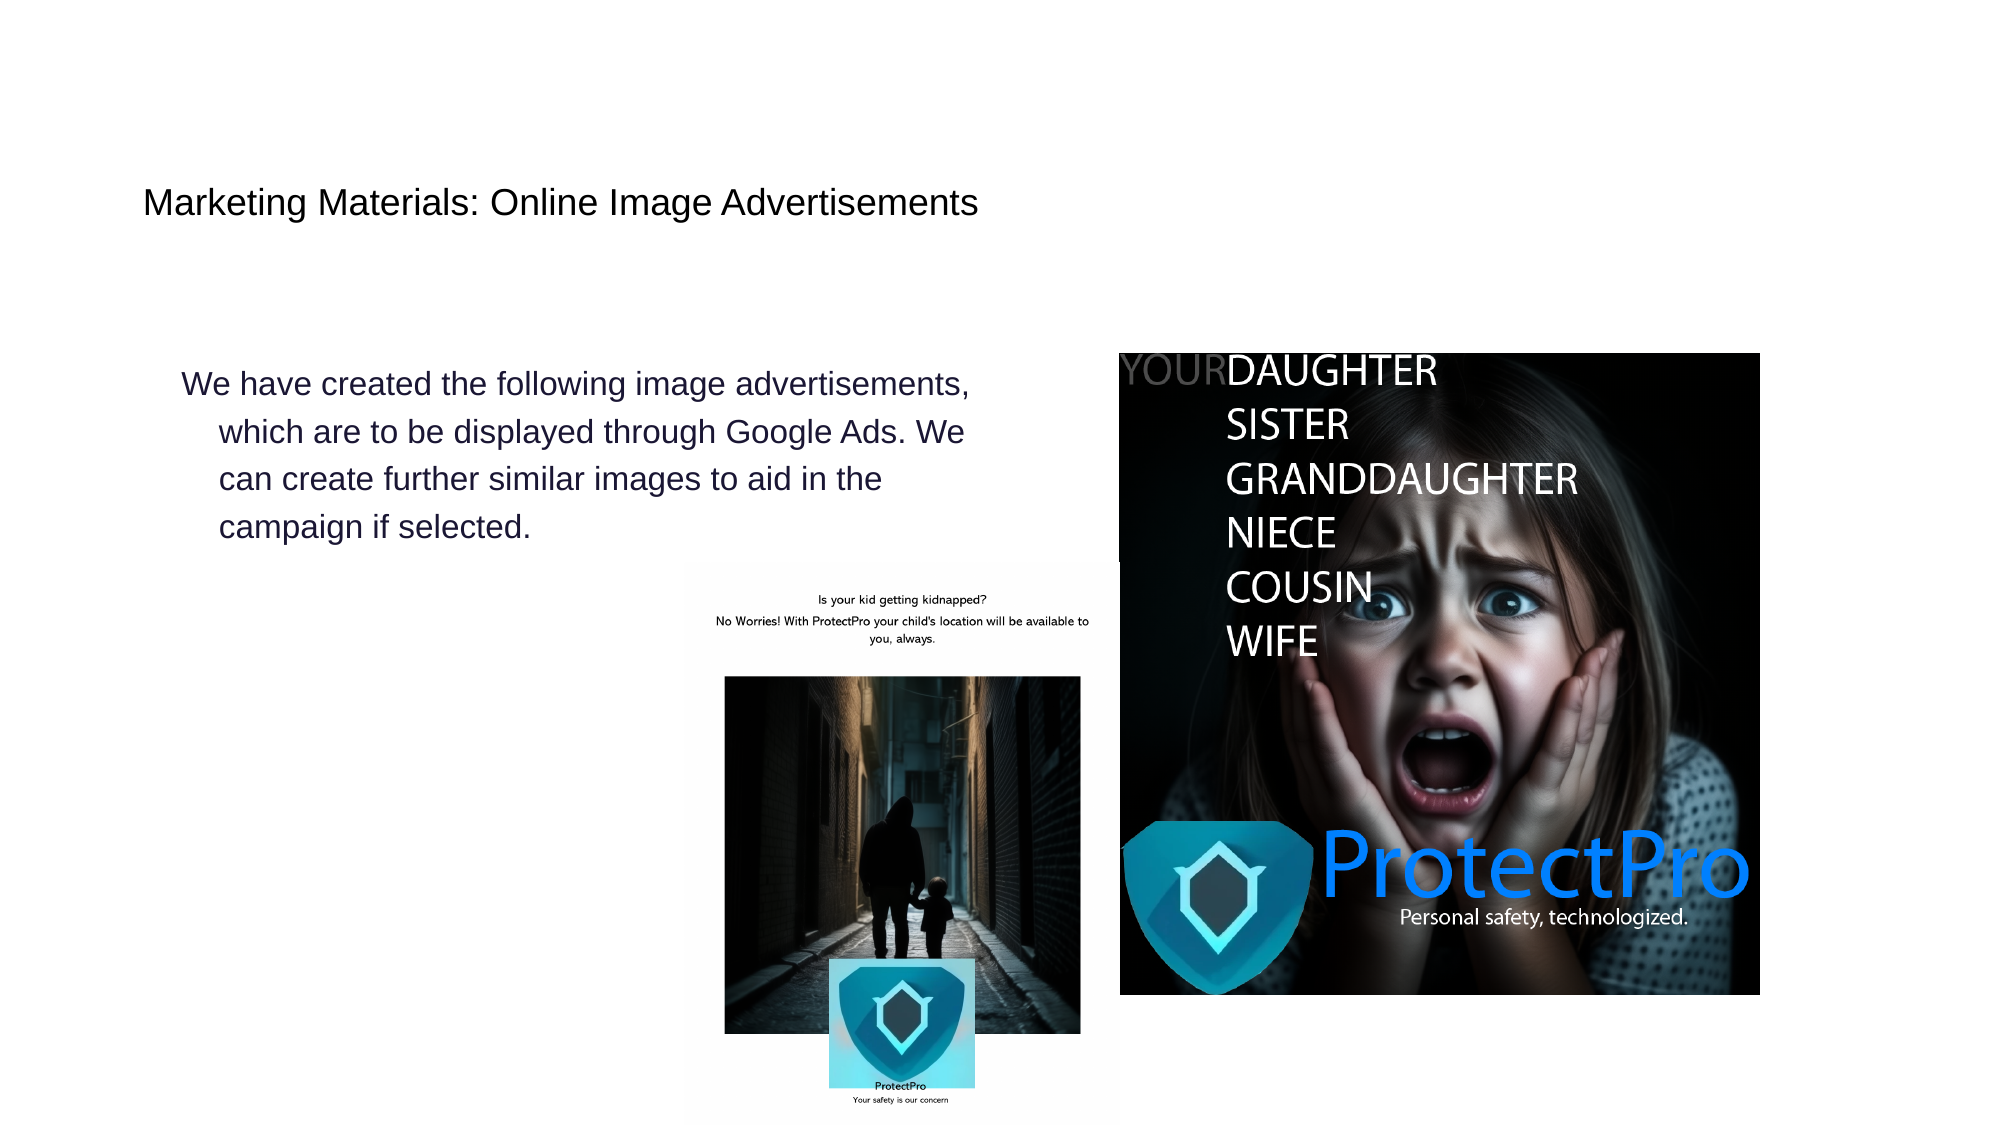

# Marketing Materials: Online Image Advertisements
We have created the following image advertisements, which are to be displayed through Google Ads. We can create further similar images to aid in the campaign if selected.